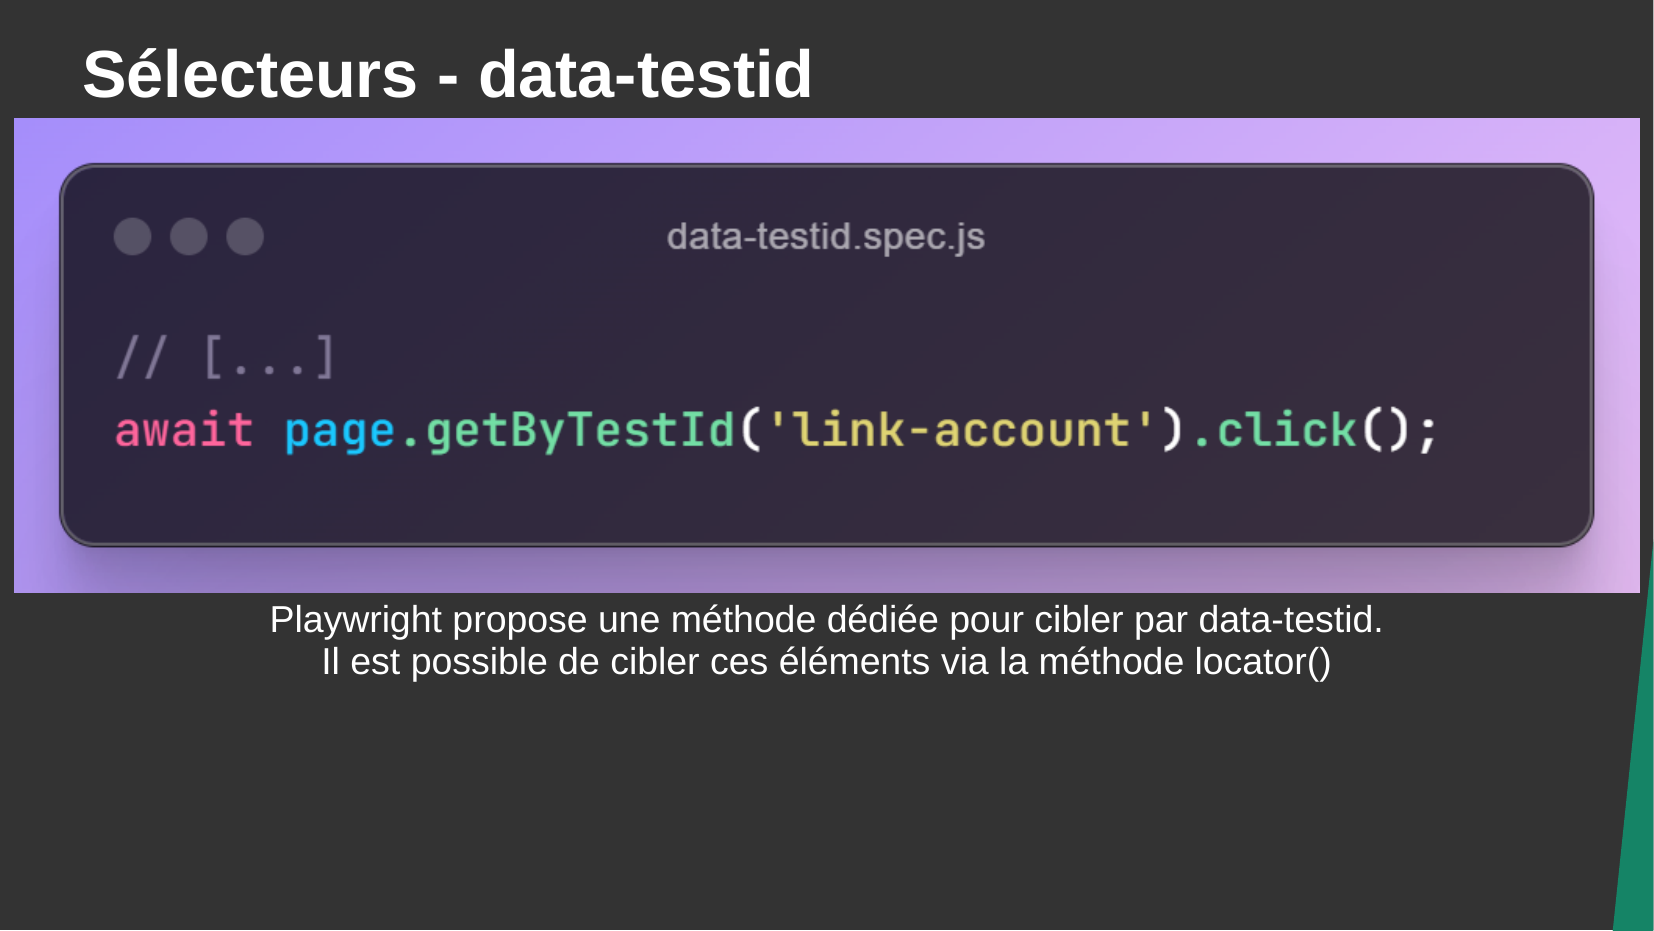

# Sélecteurs - data-testid
Playwright propose une méthode dédiée pour cibler par data-testid.
Il est possible de cibler ces éléments via la méthode locator()